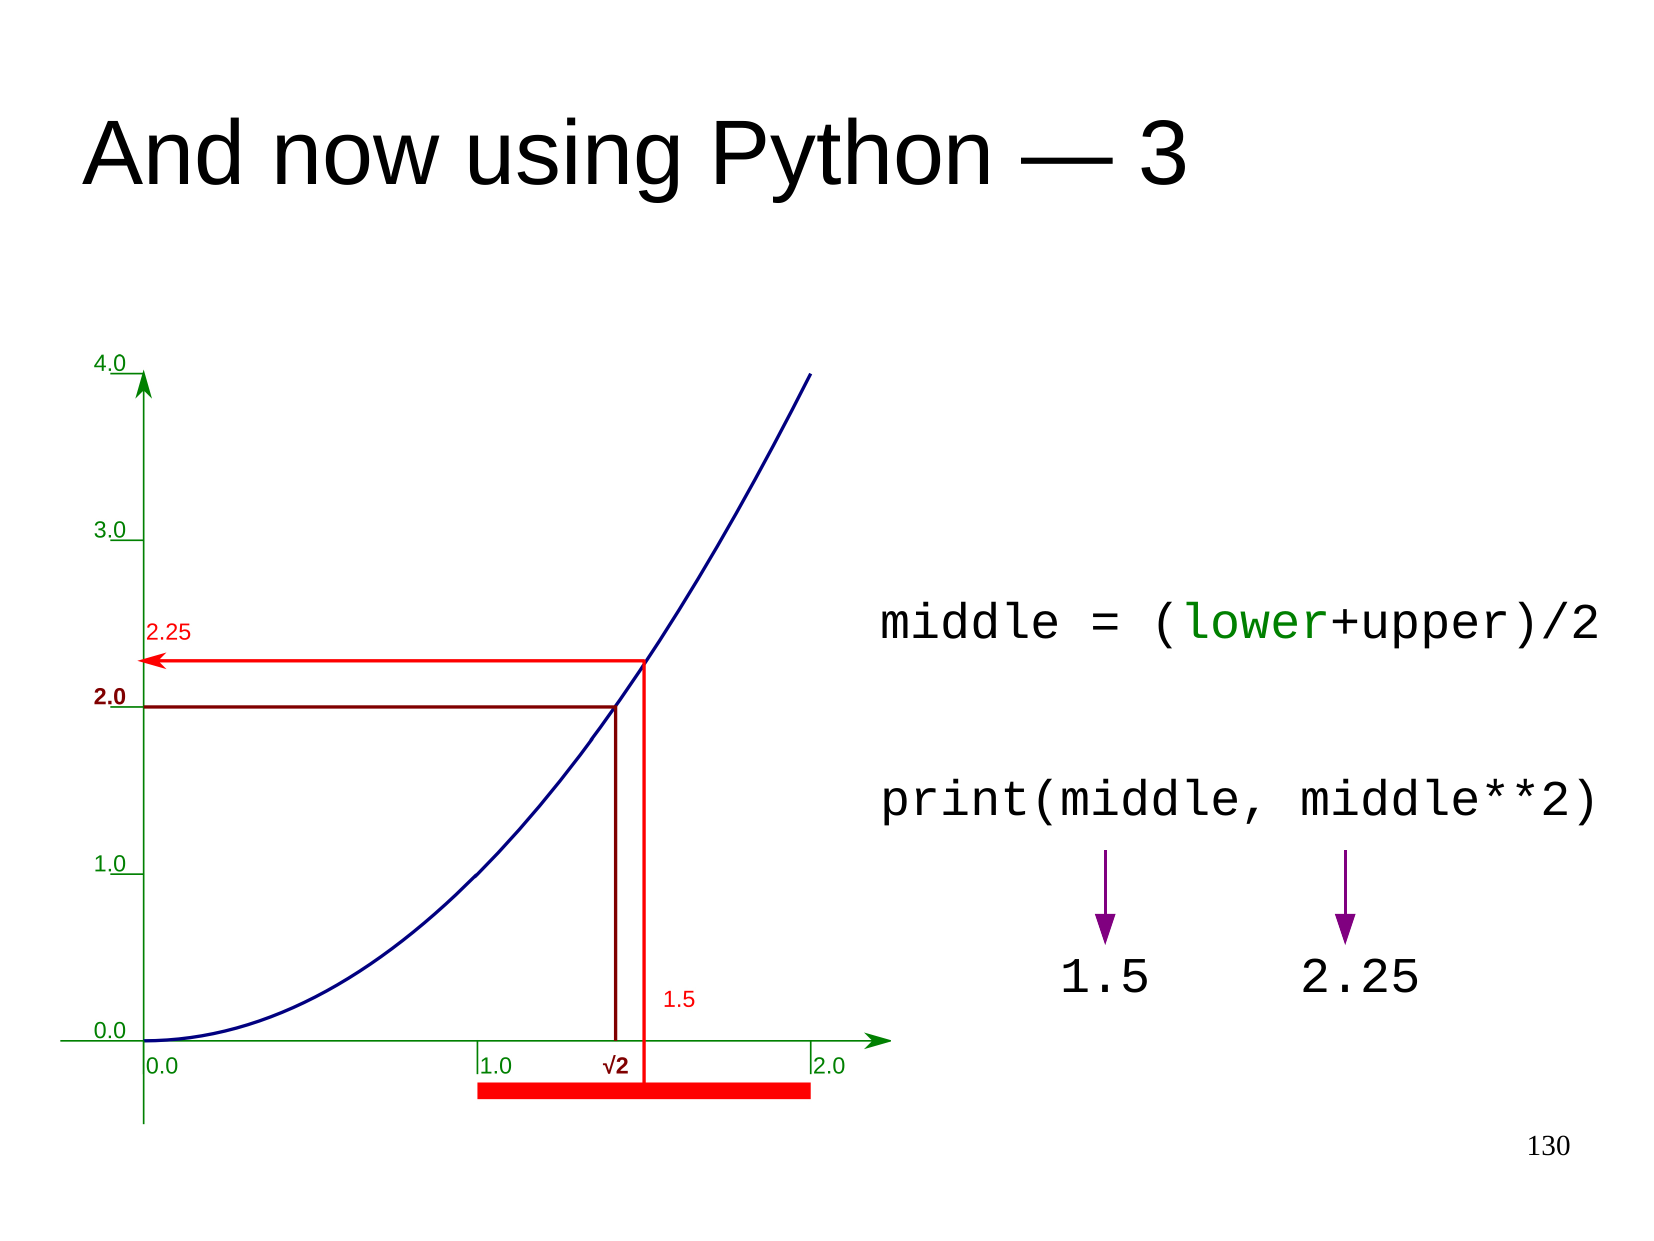

# And now using Python — 3
middle = (lower+upper)/2
print(
middle,
middle**2)
1.5
2.25
130